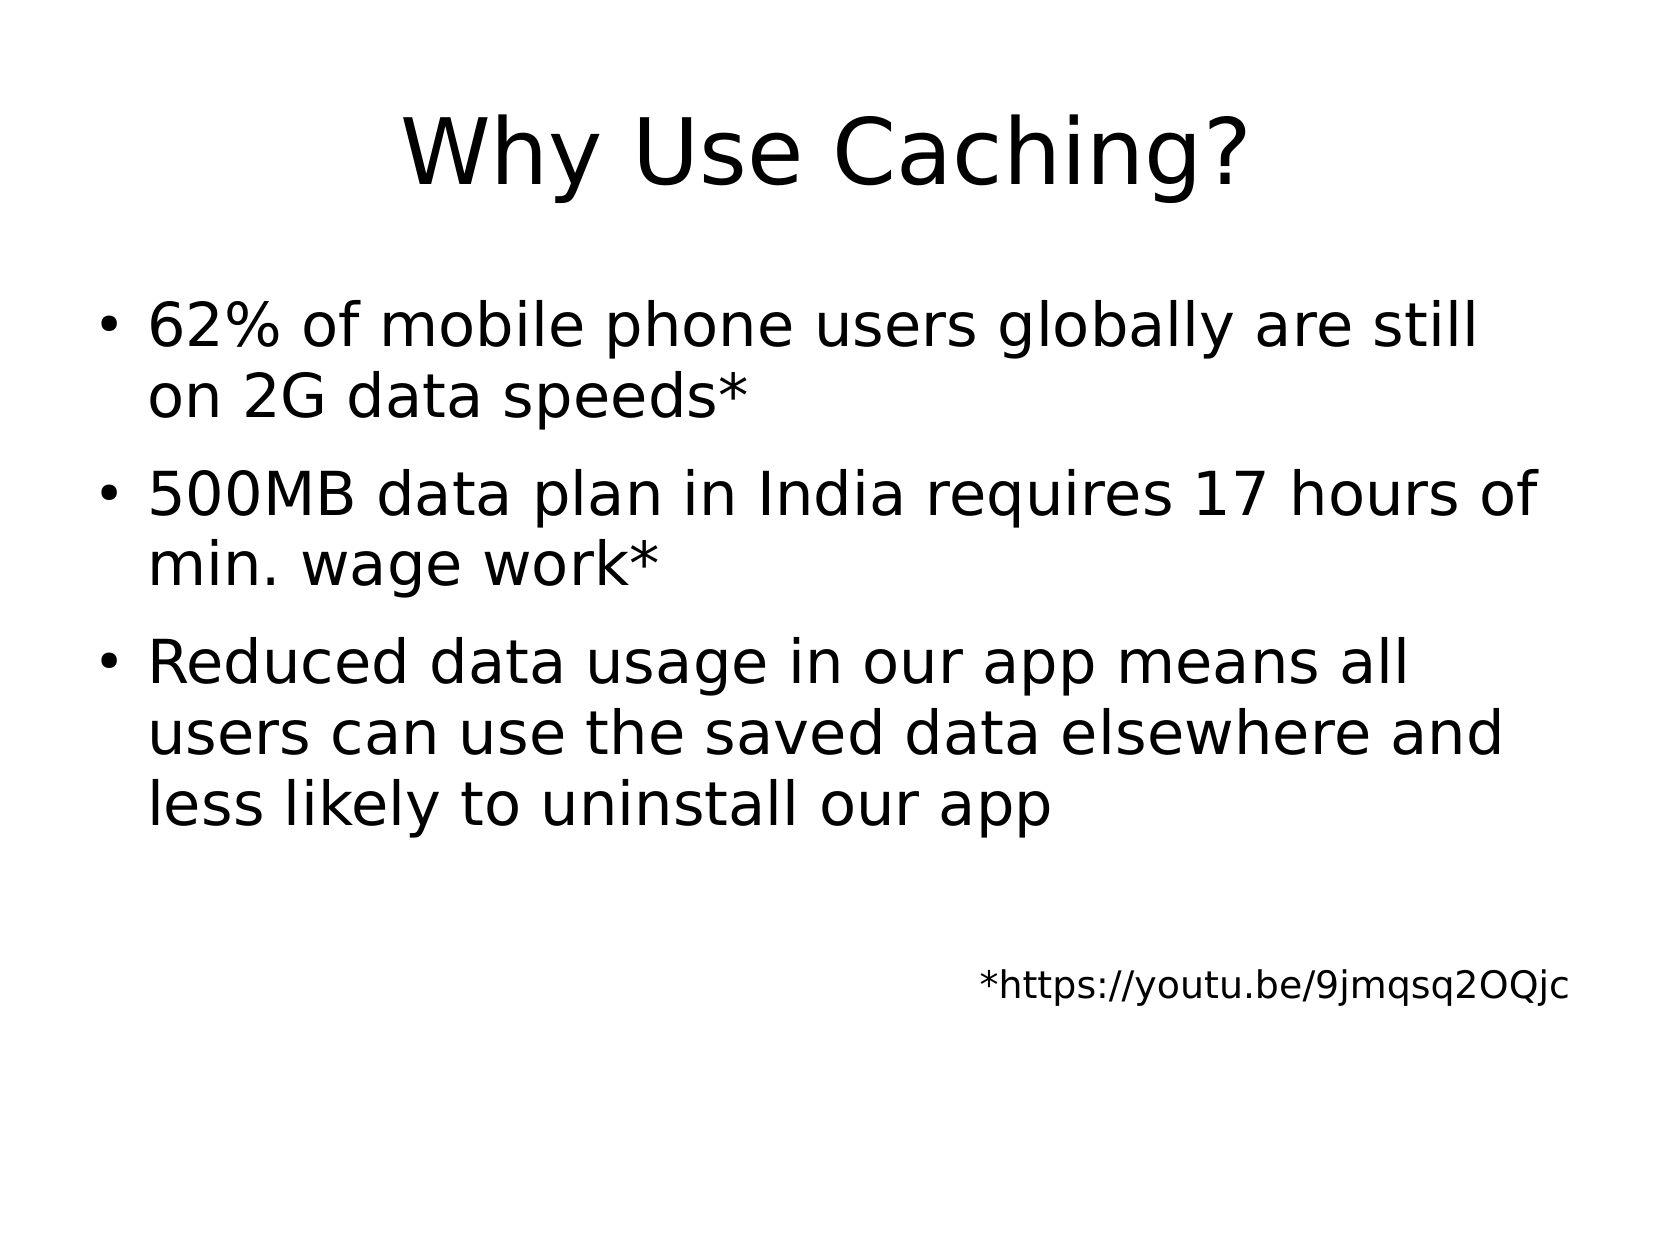

# Why Use Caching?
62% of mobile phone users globally are still on 2G data speeds*
500MB data plan in India requires 17 hours of min. wage work*
Reduced data usage in our app means all users can use the saved data elsewhere and less likely to uninstall our app
*https://youtu.be/9jmqsq2OQjc